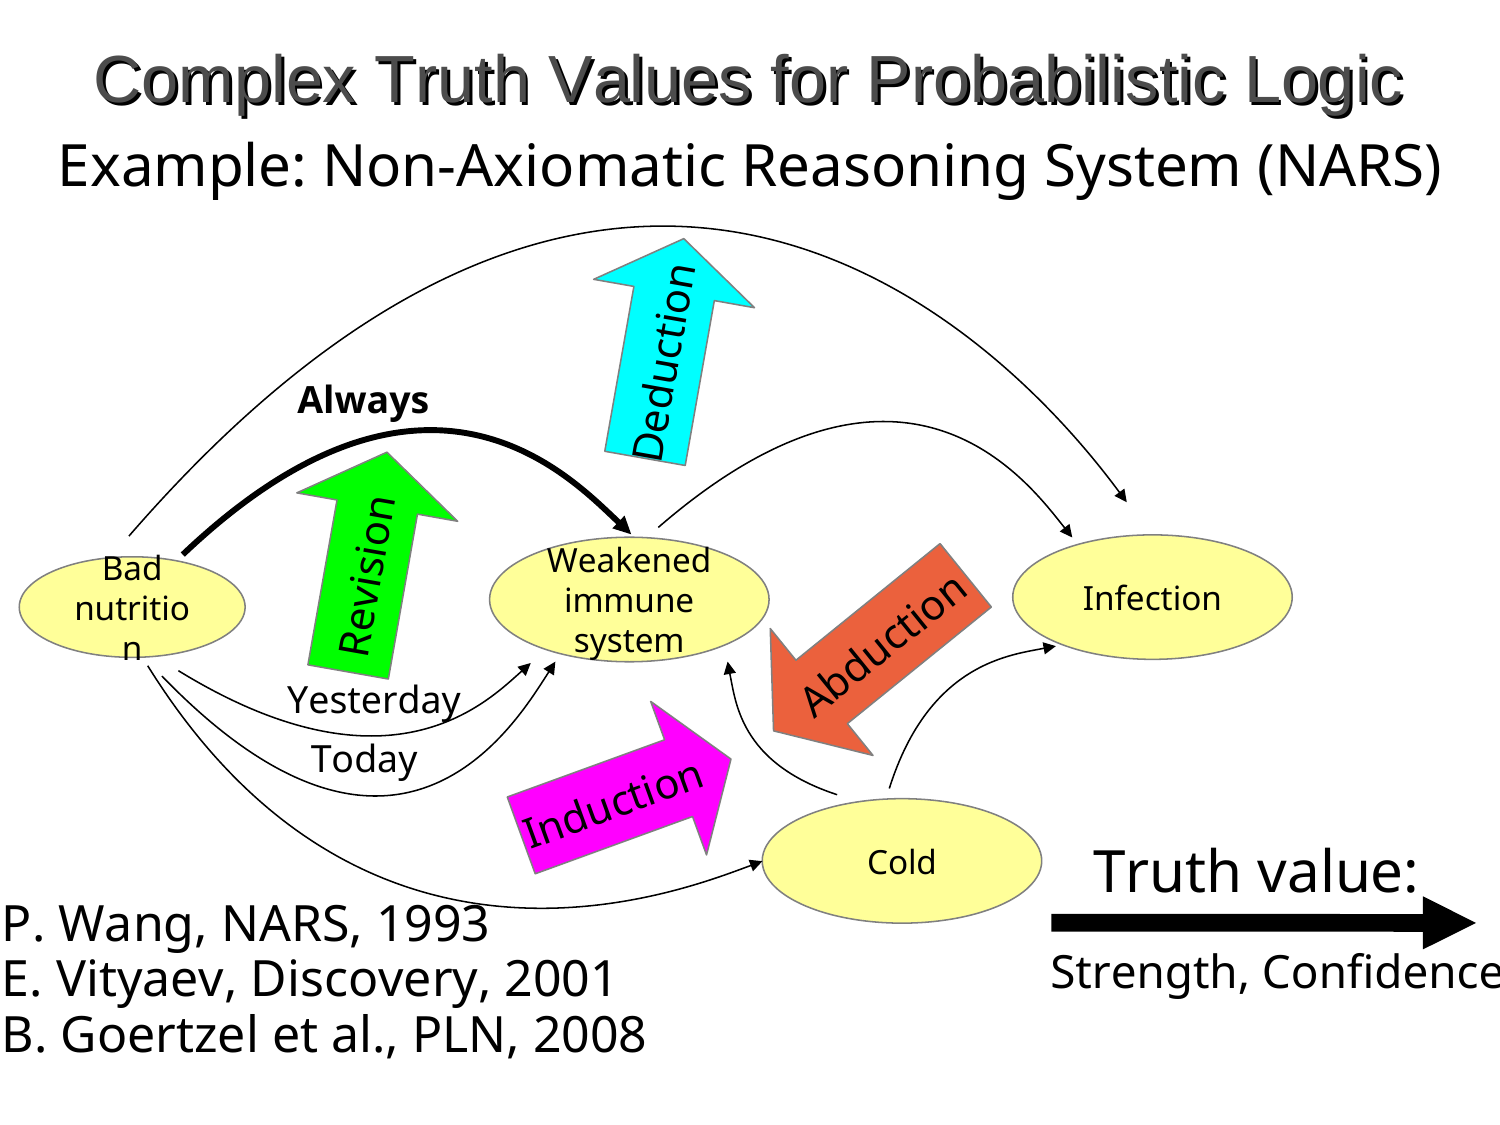

# Complex Truth Values for Probabilistic Logic
Example: Non-Axiomatic Reasoning System (NARS)
Deduction
Always
Revision
Infection
Weakened
immune system
Bad
nutrition
Abduction
Yesterday
Induction
Today
Cold
Truth value:
P. Wang, NARS, 1993
E. Vityaev, Discovery, 2001
B. Goertzel et al., PLN, 2008
Strength, Confidence